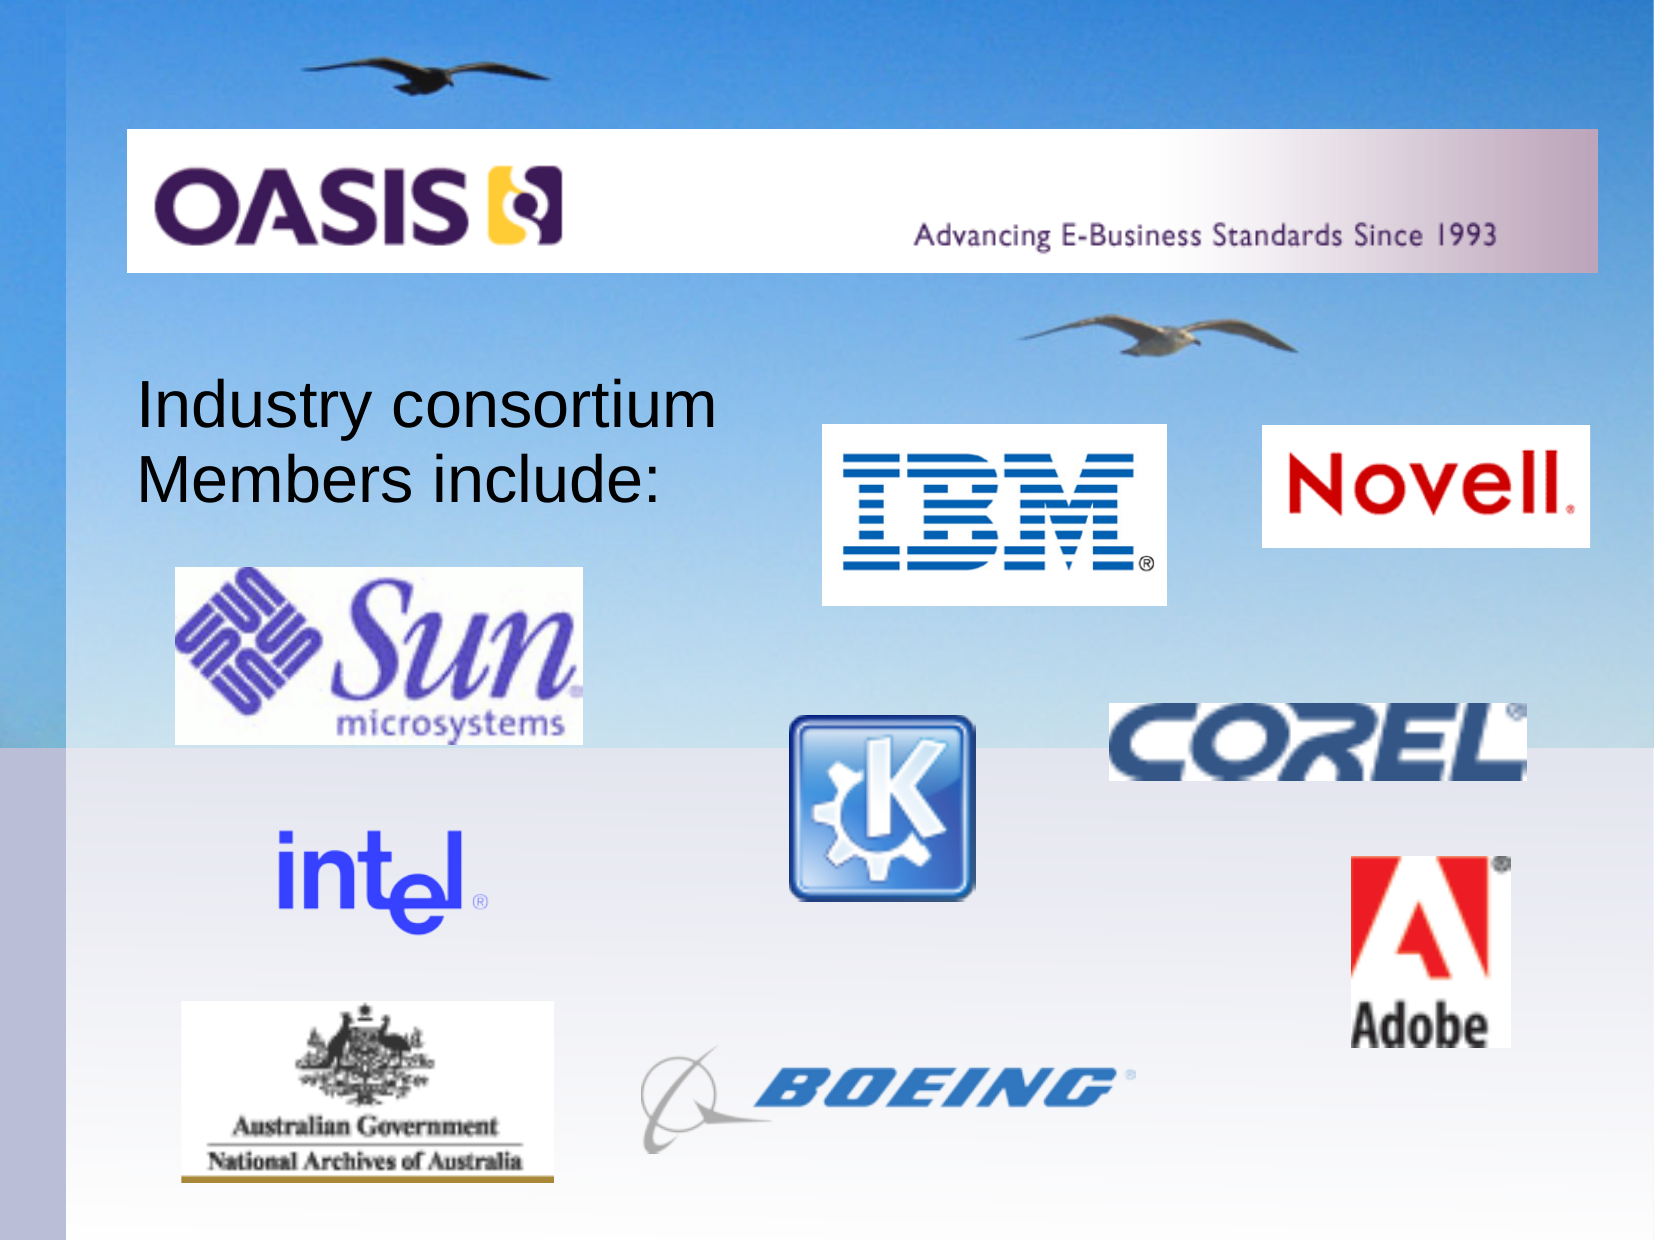

# Wat is Oasis?
Industry consortium
Members include: